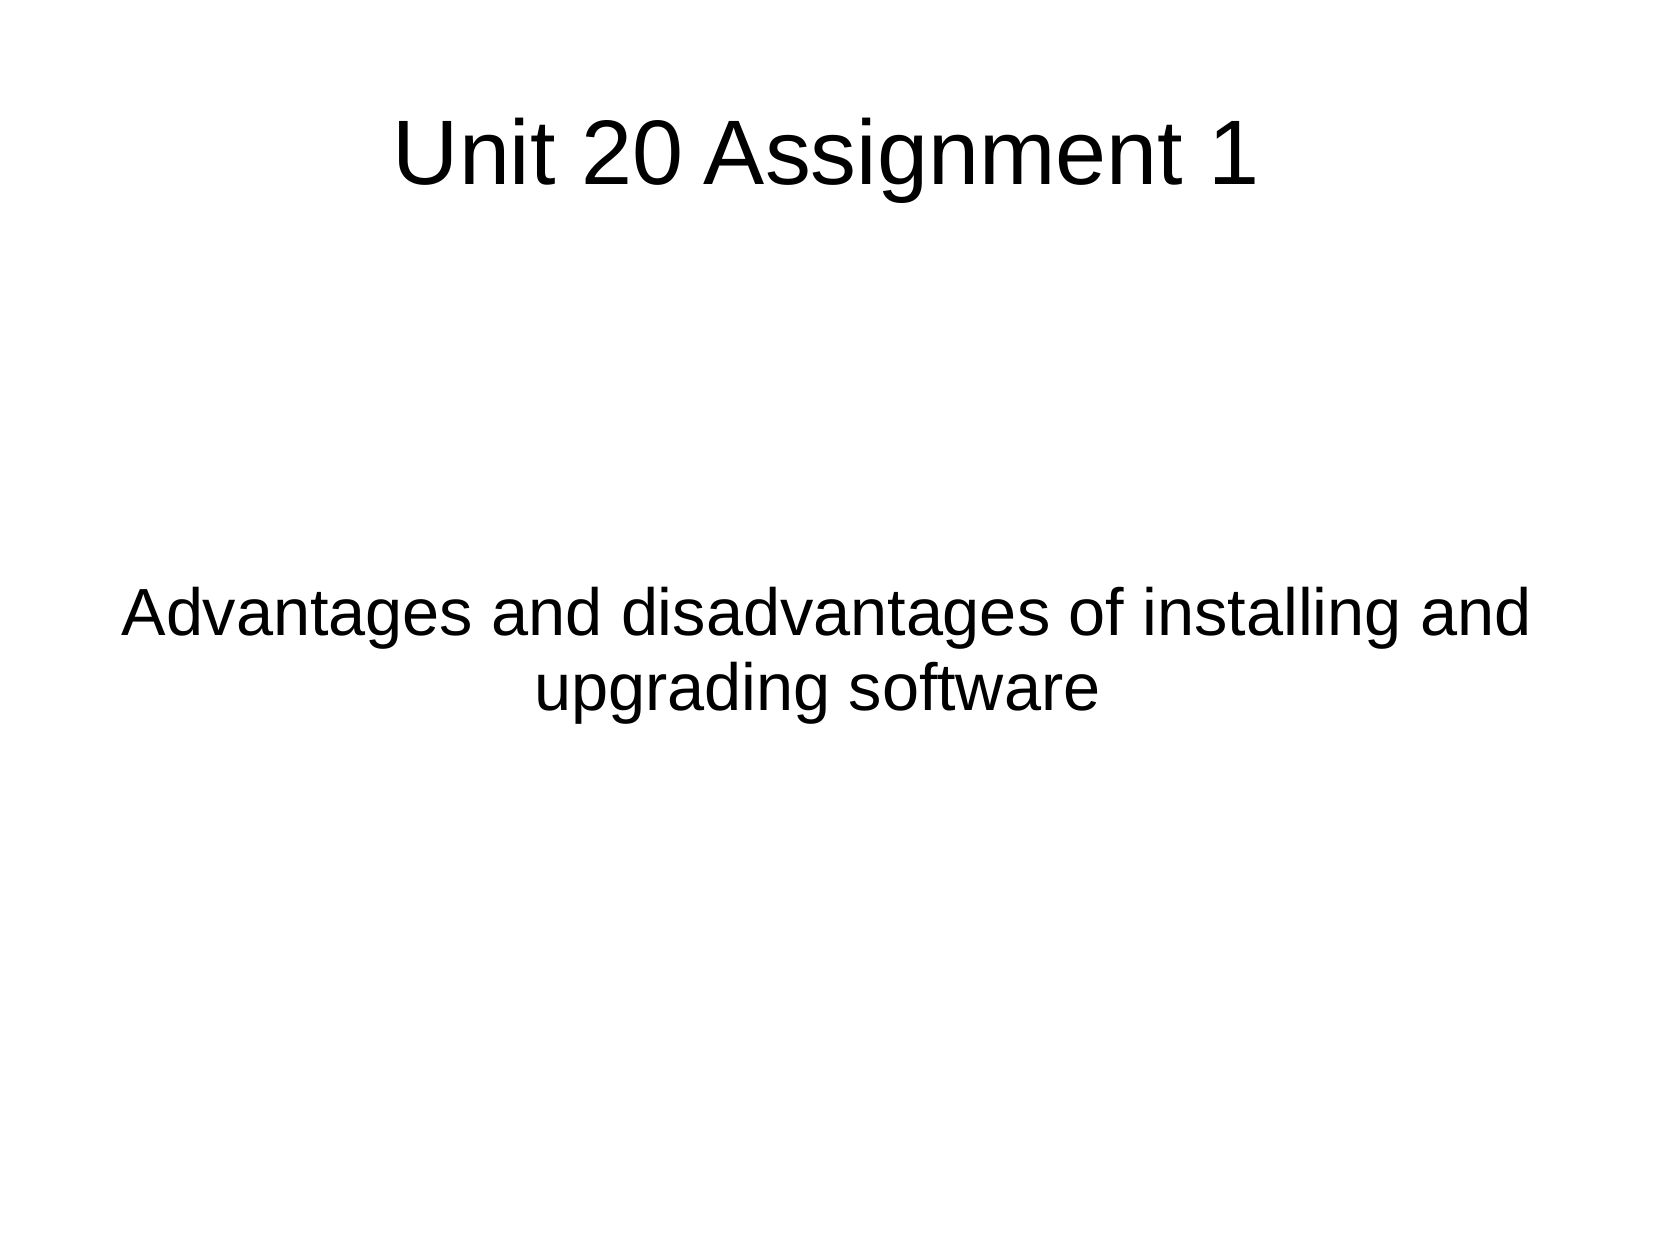

# Unit 20 Assignment 1
Advantages and disadvantages of installing and upgrading software